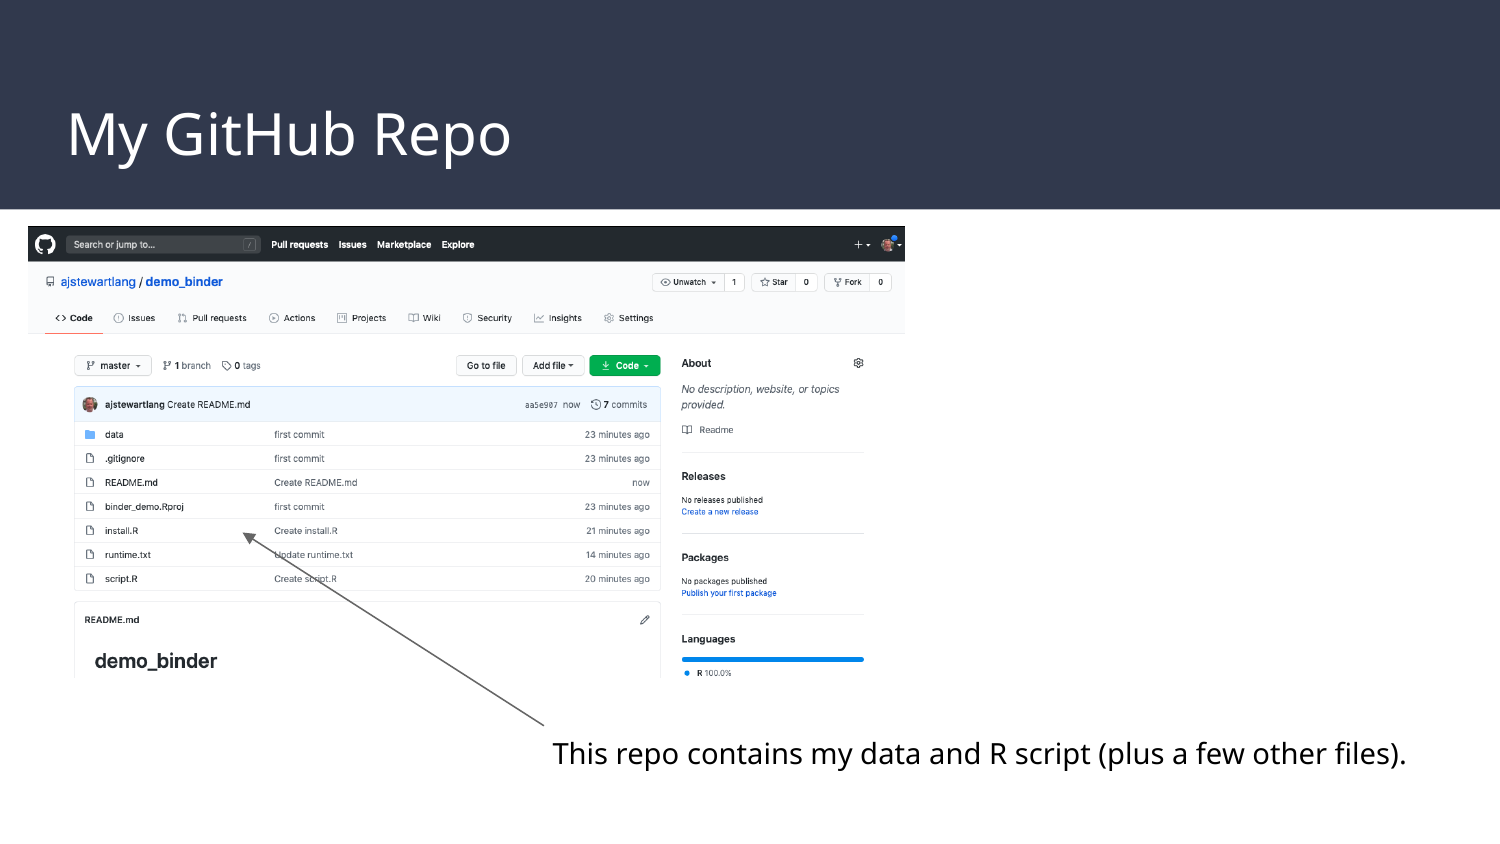

# My GitHub Repo
This repo contains my data and R script (plus a few other files).